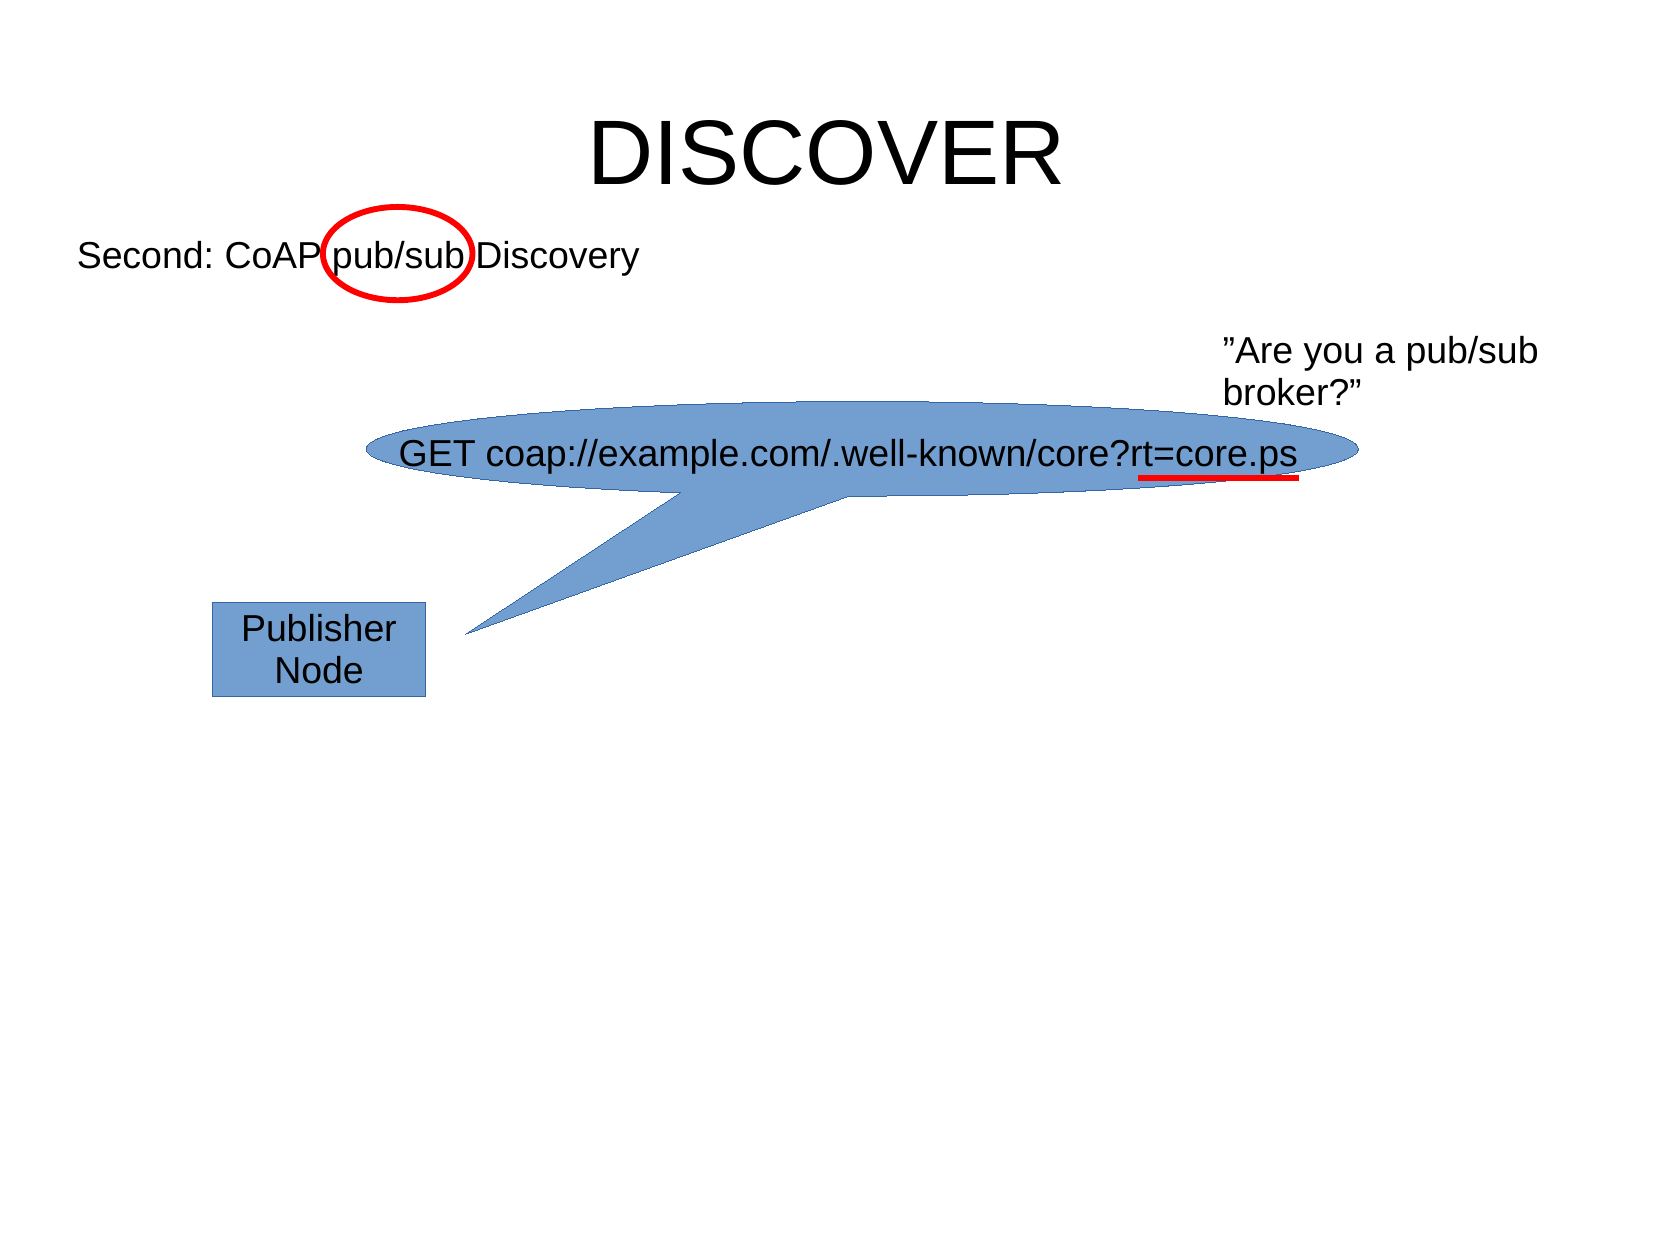

# DISCOVER
Second: CoAP pub/sub Discovery
”Are you a pub/sub broker?”
GET coap://example.com/.well-known/core?rt=core.ps
Publisher
Node